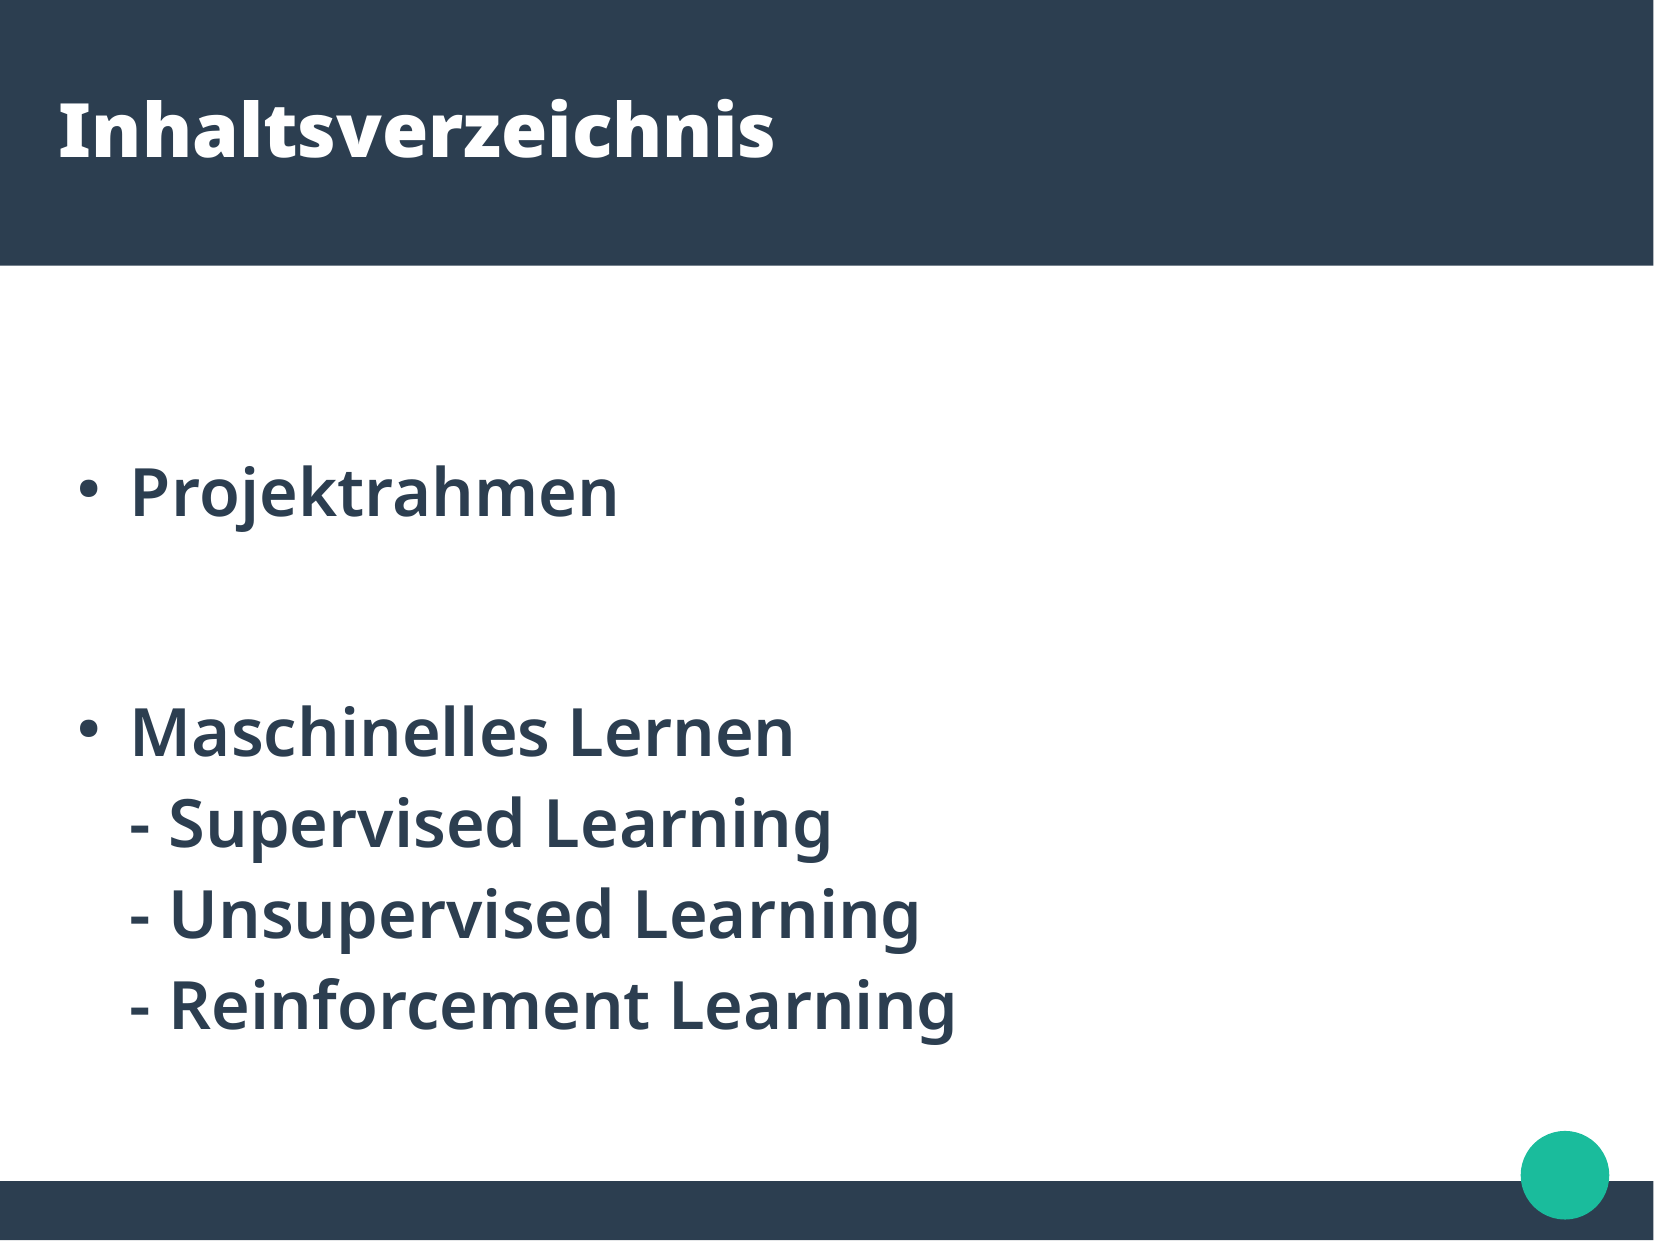

# Inhaltsverzeichnis
Projektrahmen
Maschinelles Lernen
- Supervised Learning
- Unsupervised Learning
- Reinforcement Learning